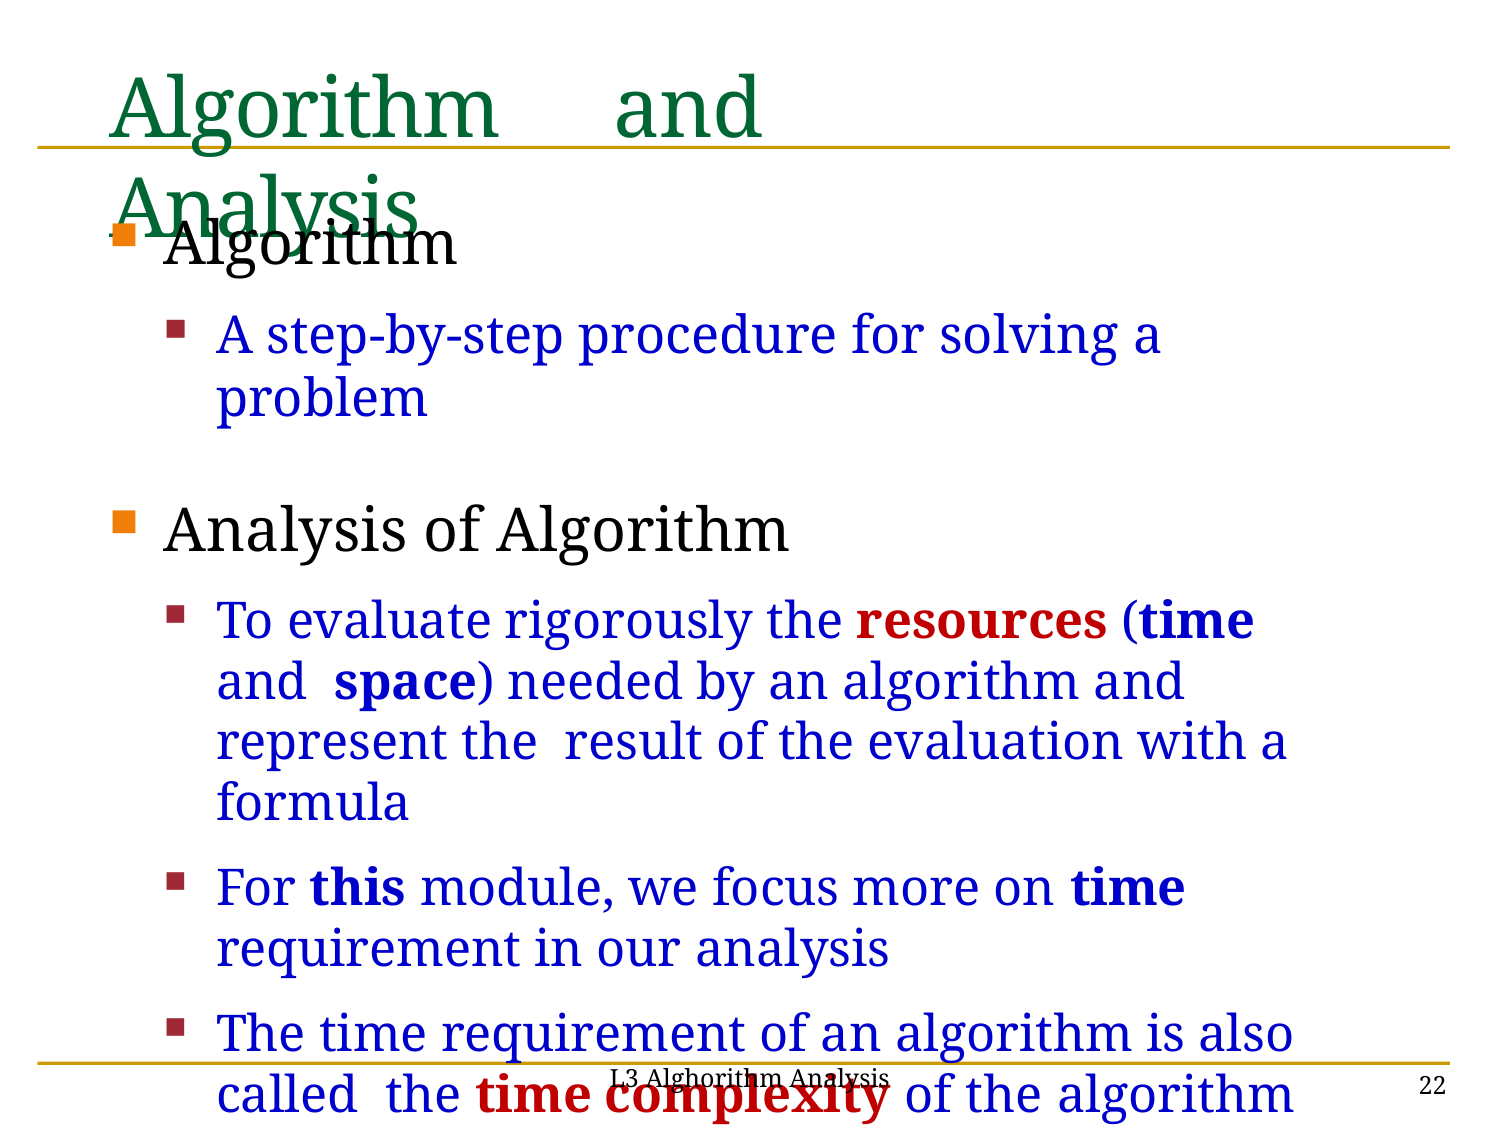

# Algorithm	and	Analysis
Algorithm
A step-by-step procedure for solving a problem
Analysis of Algorithm
To evaluate rigorously the resources (time and space) needed by an algorithm and represent the result of the evaluation with a formula
For this module, we focus more on time requirement in our analysis
The time requirement of an algorithm is also called the time complexity of the algorithm
L3 Alghorithm Analysis